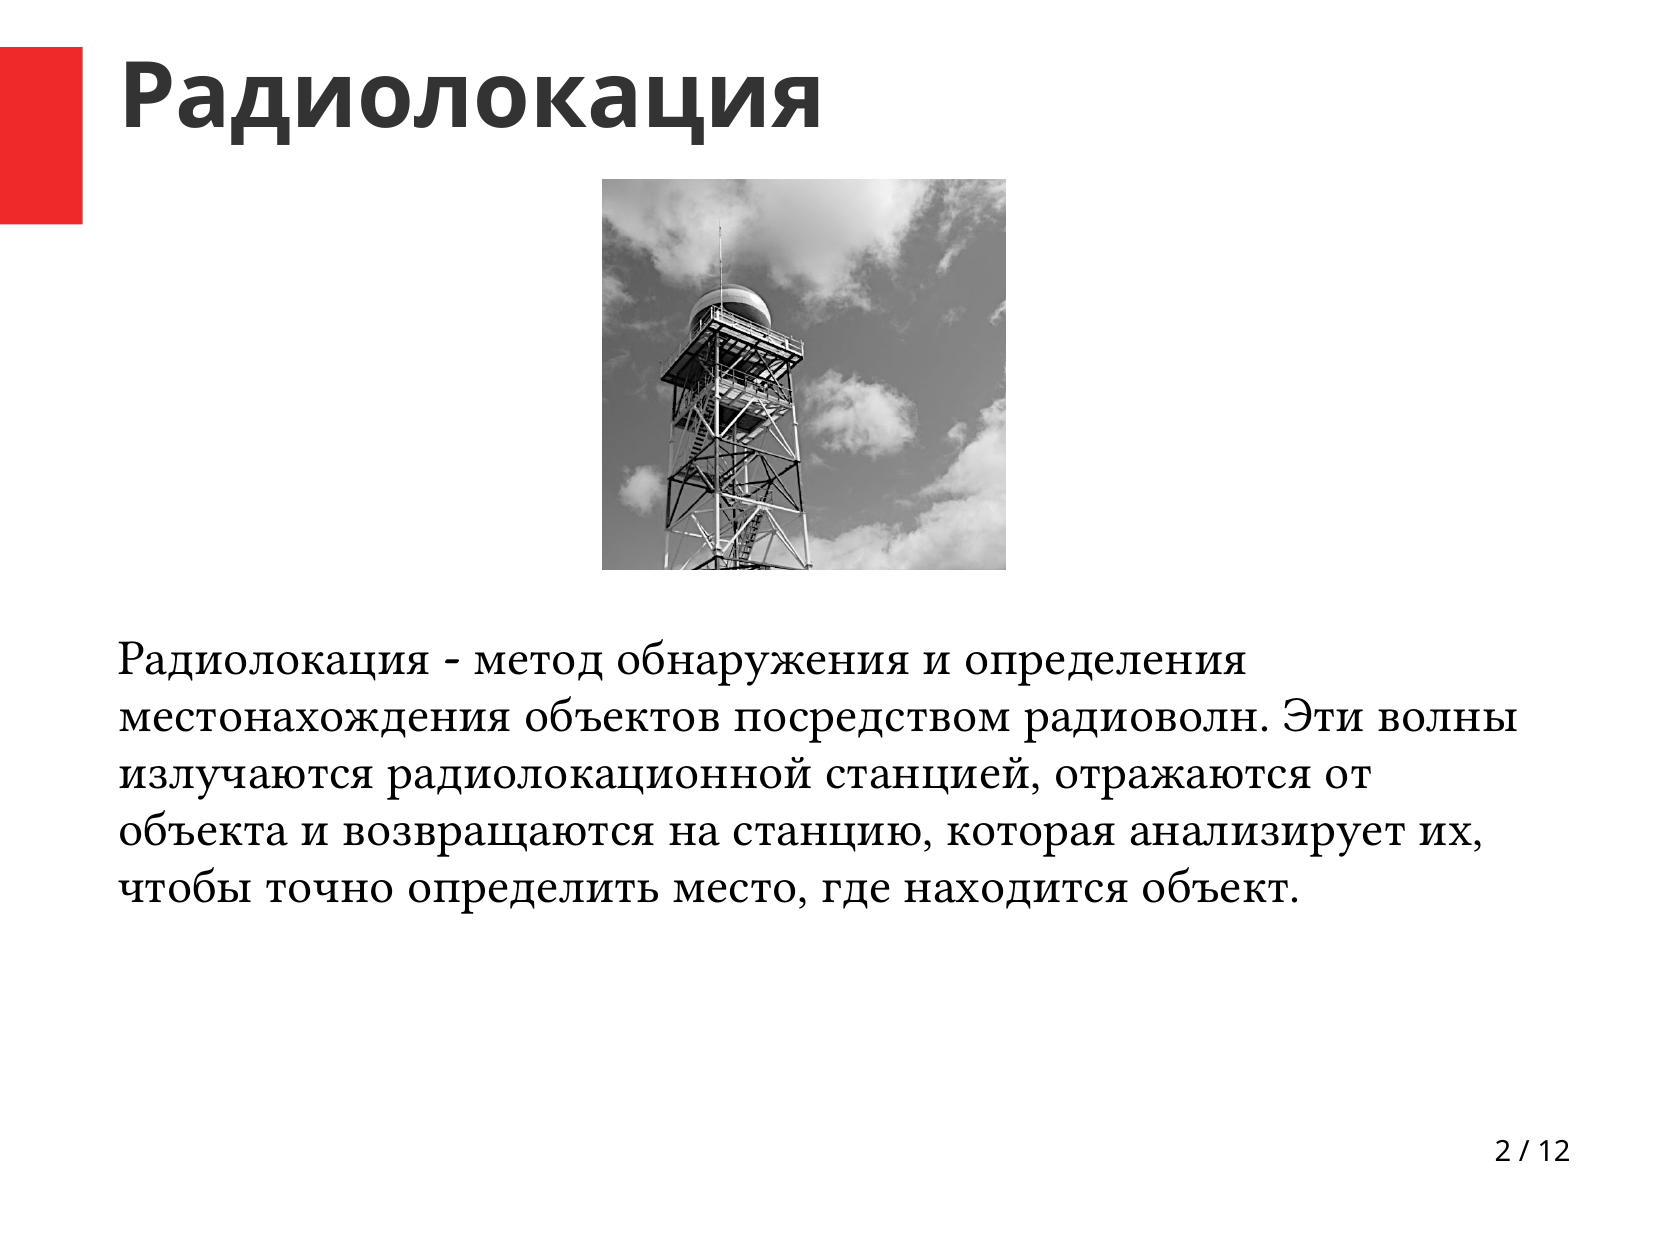

# Радиолокация
Радиолокация - метод обнаружения и определения местонахождения объектов посредством радиоволн. Эти волны излучаются радиолокационной станцией, отражаются от объекта и возвращаются на станцию, которая анализирует их, чтобы точно определить место, где находится объект.
2